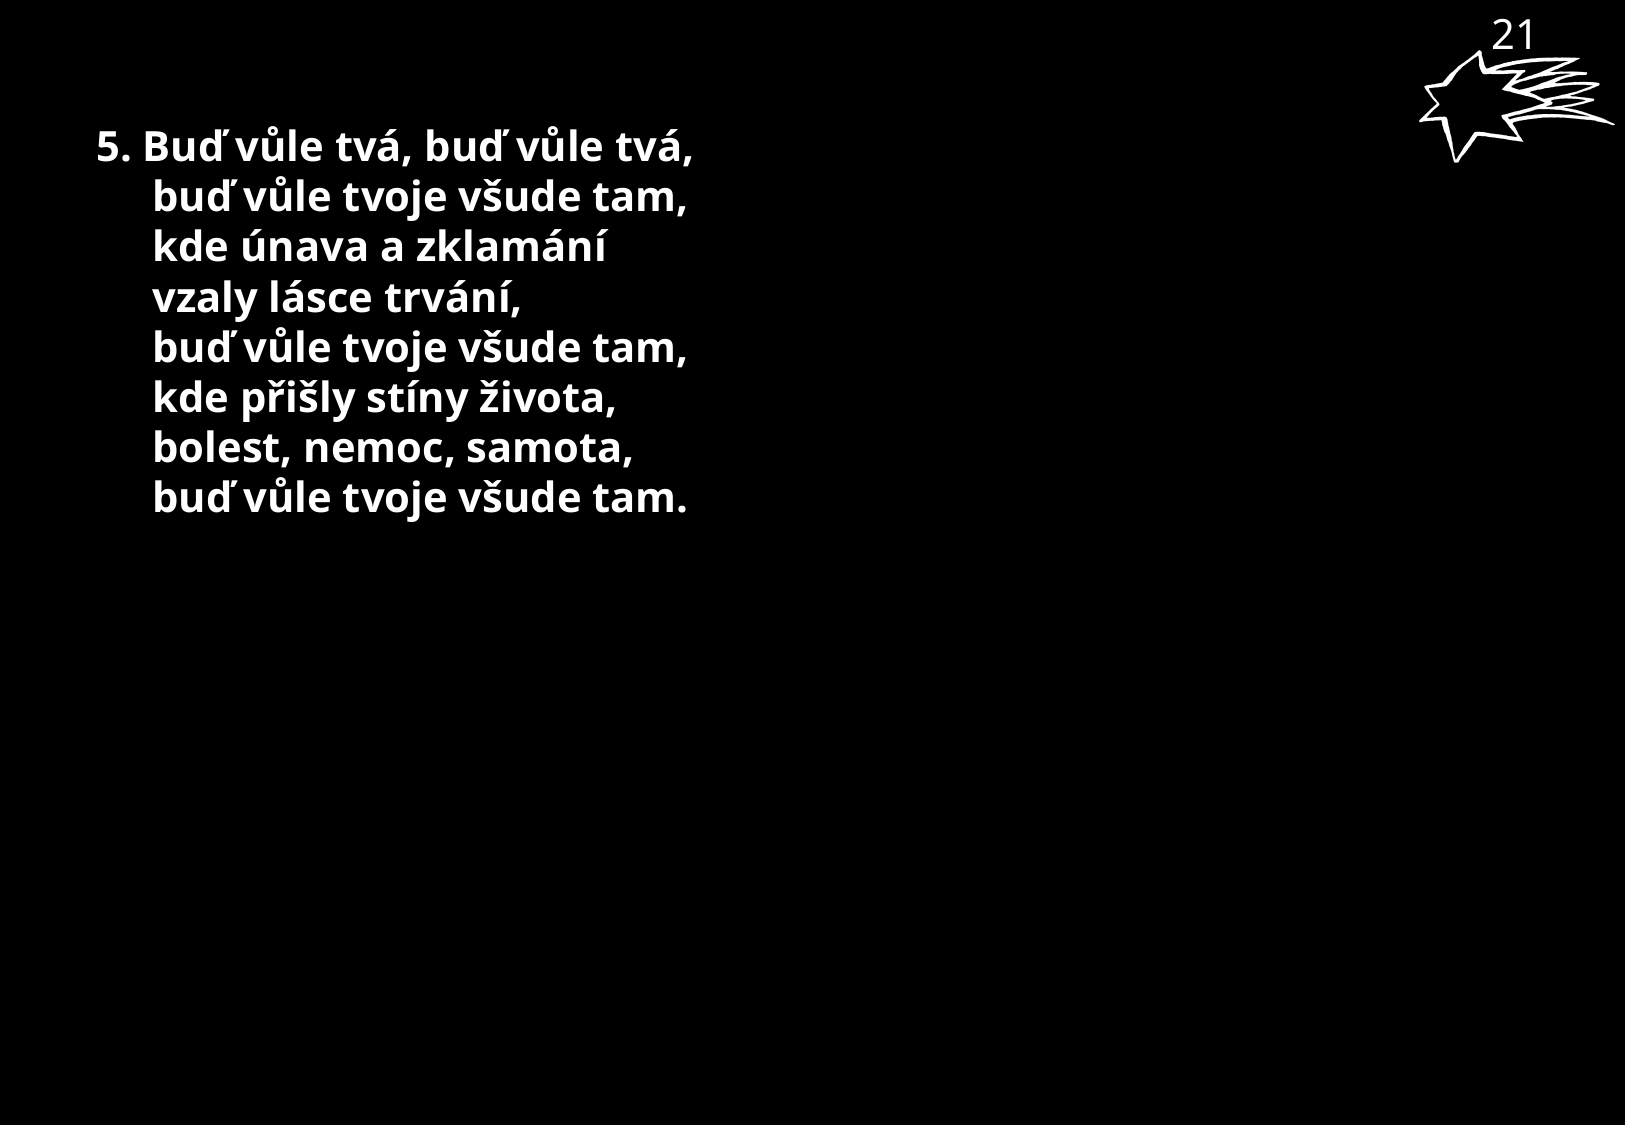

21
# 5. Buď vůle tvá, buď vůle tvá, buď vůle tvoje všude tam, kde únava a zklamání vzaly lásce trvání, buď vůle tvoje všude tam, kde přišly stíny života, bolest, nemoc, samota, buď vůle tvoje všude tam.